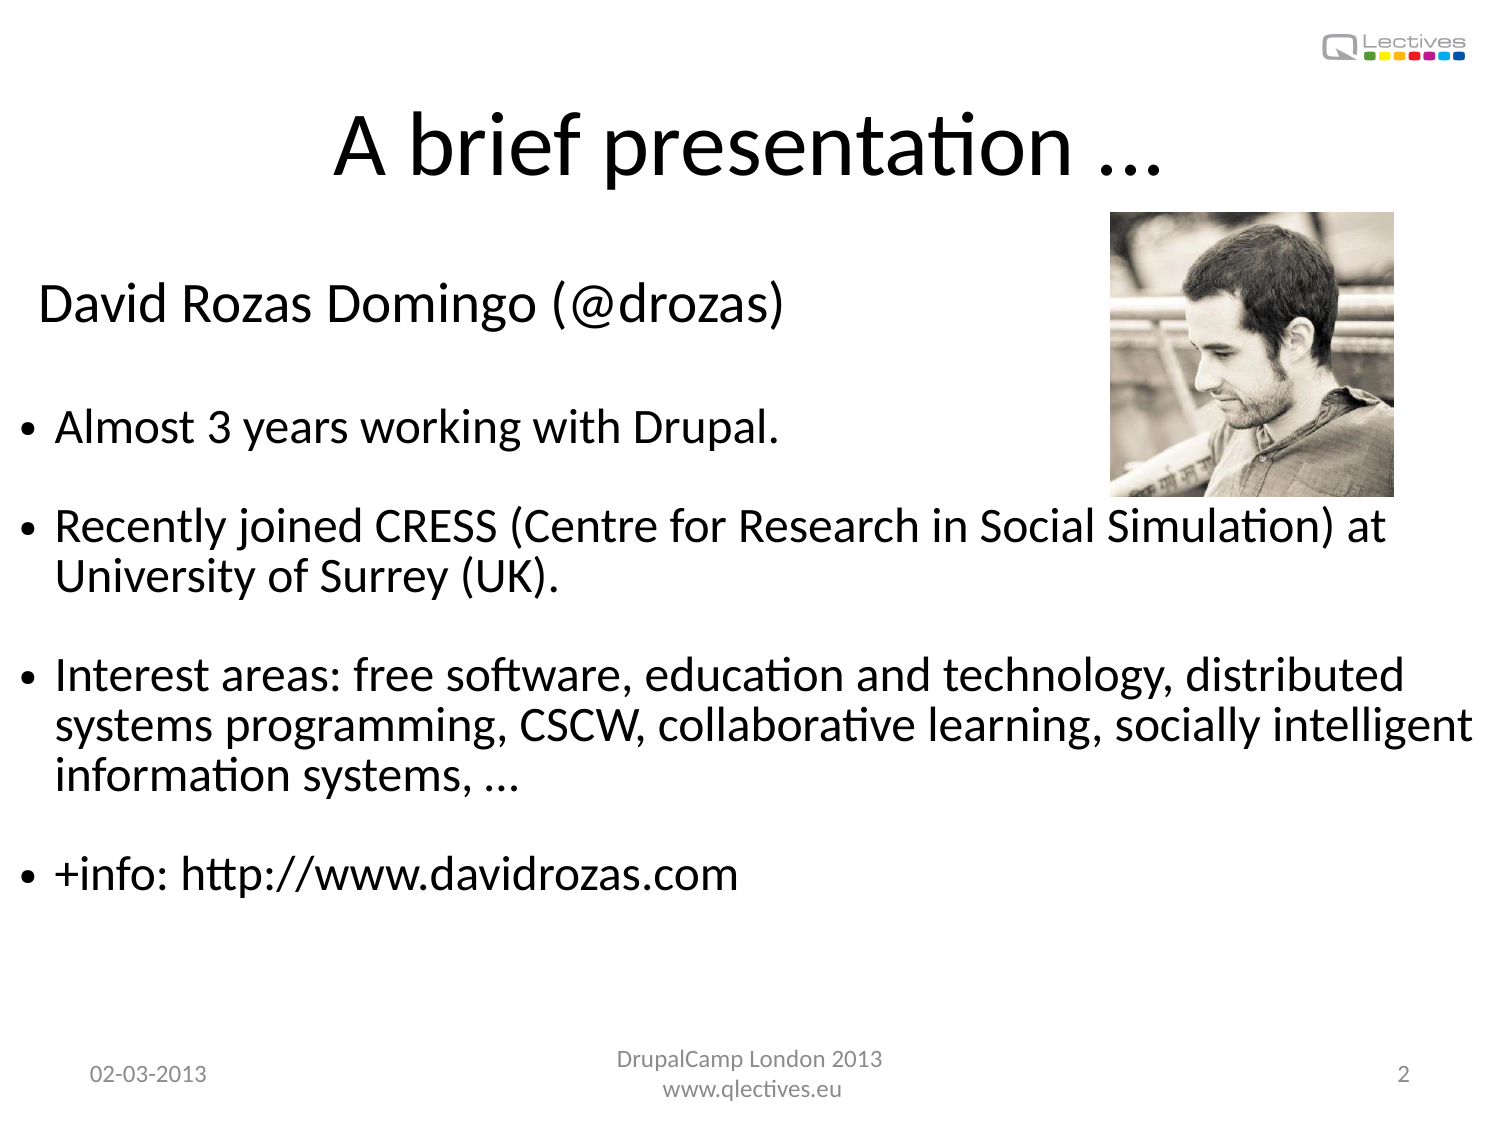

A brief presentation ...
David Rozas Domingo (@drozas)
Almost 3 years working with Drupal.
Recently joined CRESS (Centre for Research in Social Simulation) at University of Surrey (UK).
Interest areas: free software, education and technology, distributed systems programming, CSCW, collaborative learning, socially intelligent information systems, …
+info: http://www.davidrozas.com
02-03-2013
DrupalCamp London 2013
 www.qlectives.eu